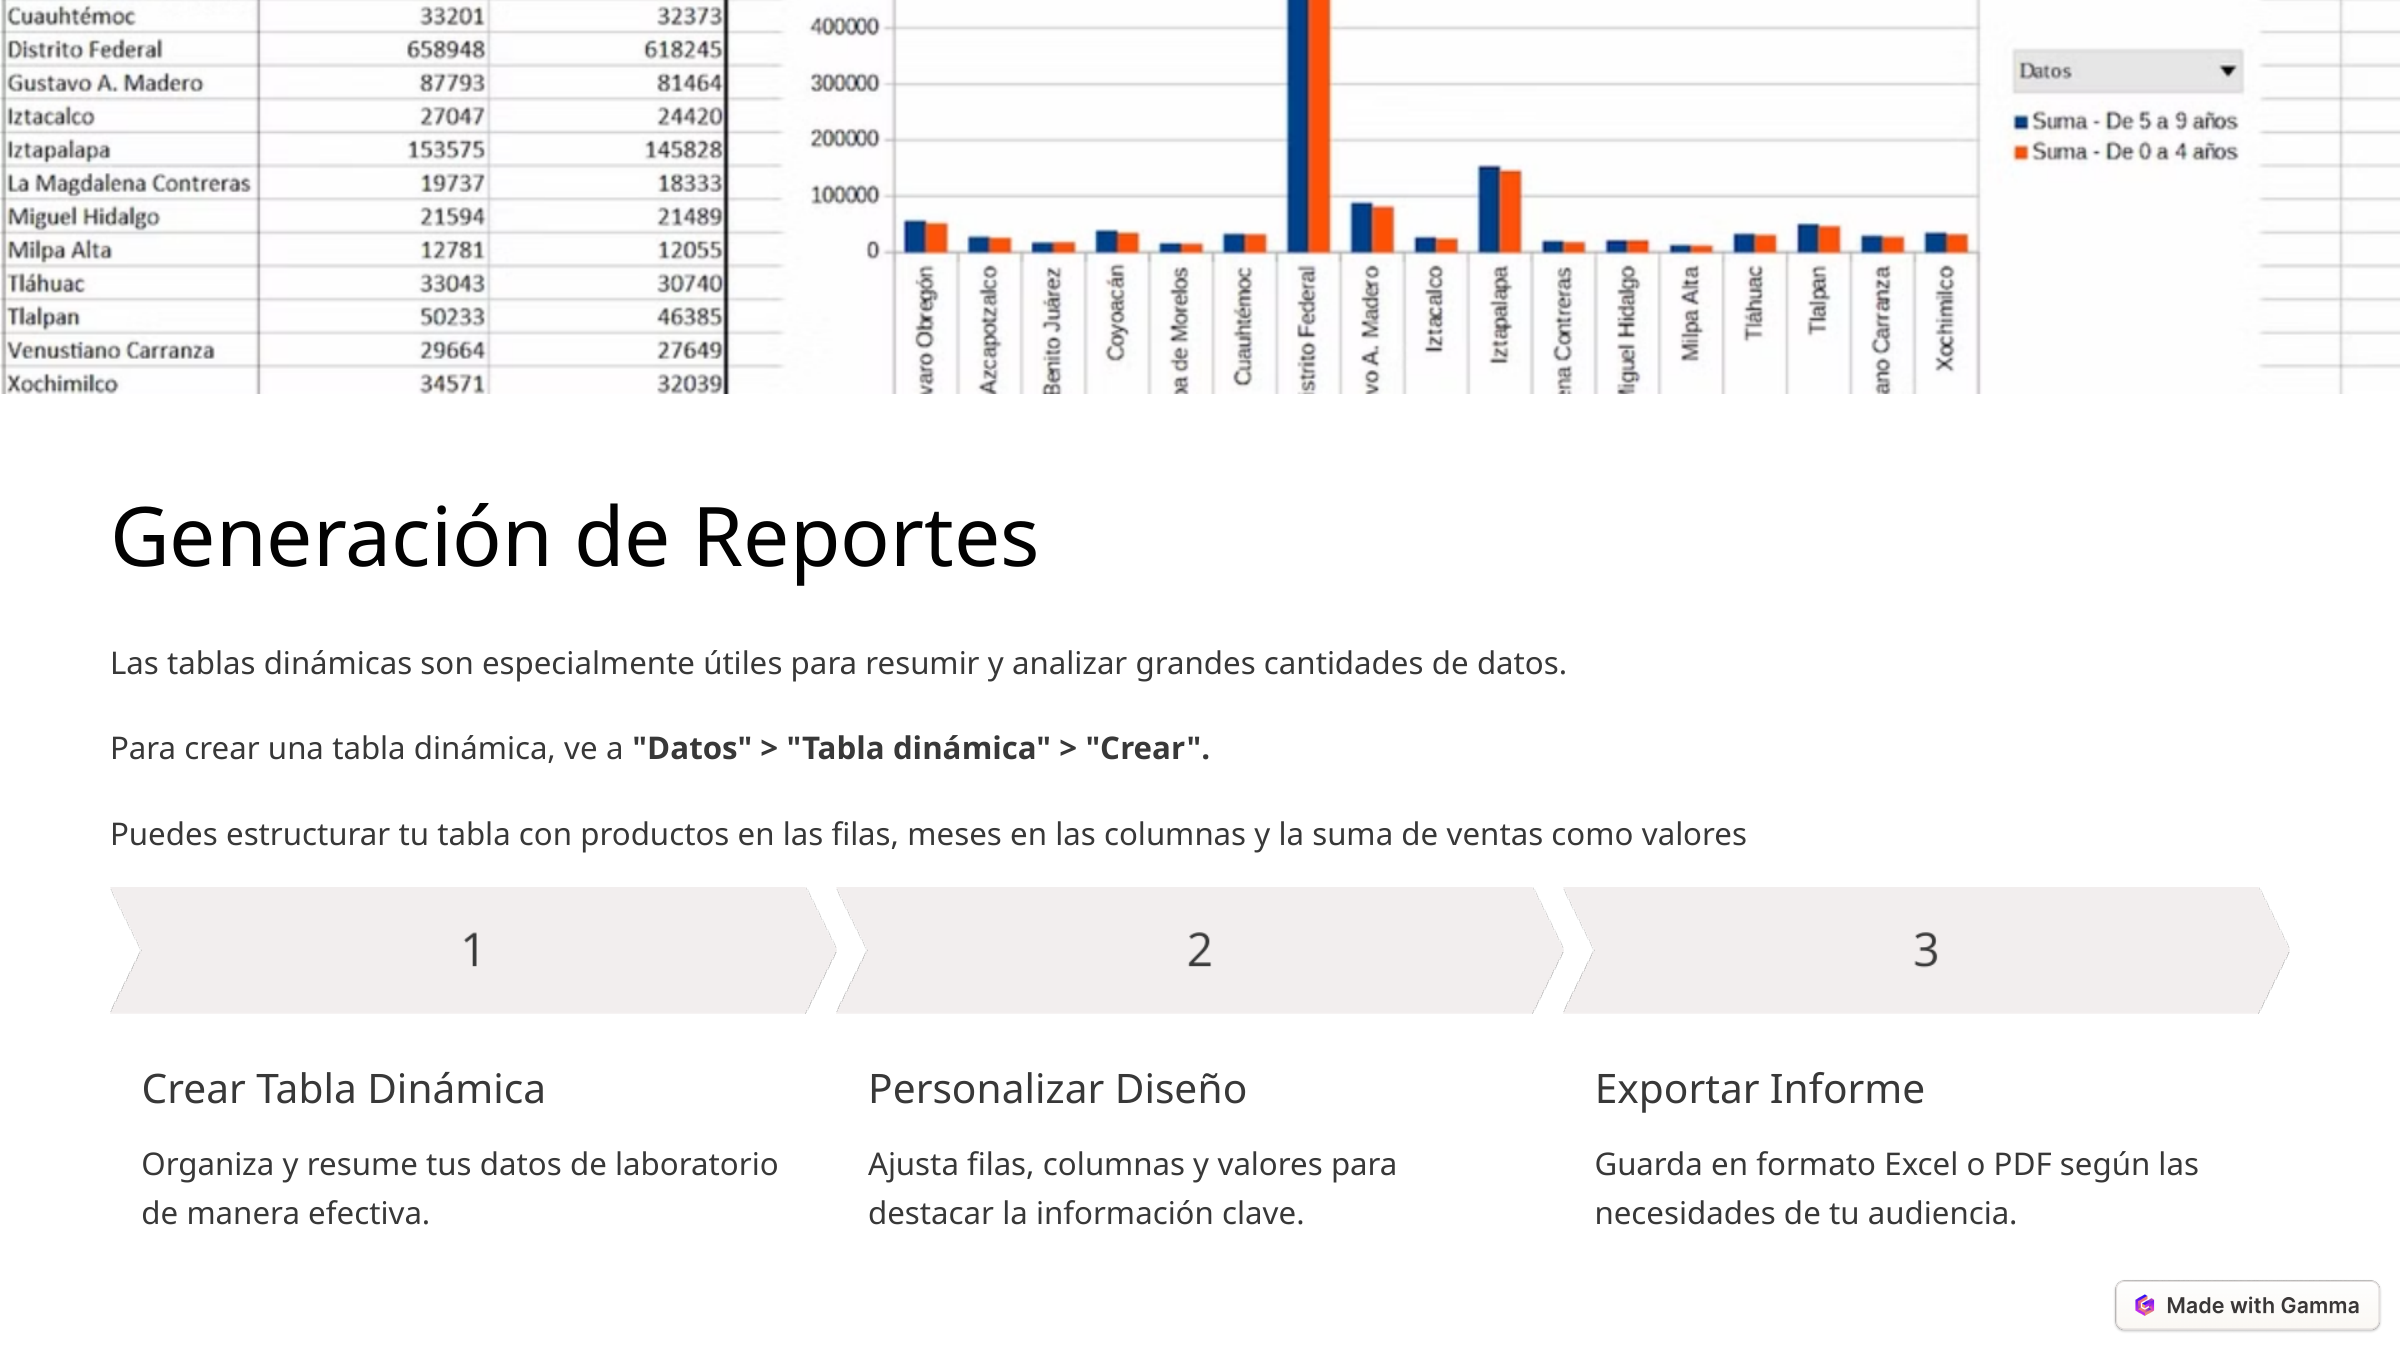

Generación de Reportes
Las tablas dinámicas son especialmente útiles para resumir y analizar grandes cantidades de datos.
Para crear una tabla dinámica, ve a "Datos" > "Tabla dinámica" > "Crear".
Puedes estructurar tu tabla con productos en las filas, meses en las columnas y la suma de ventas como valores
Crear Tabla Dinámica
Personalizar Diseño
Exportar Informe
Organiza y resume tus datos de laboratorio de manera efectiva.
Ajusta filas, columnas y valores para destacar la información clave.
Guarda en formato Excel o PDF según las necesidades de tu audiencia.